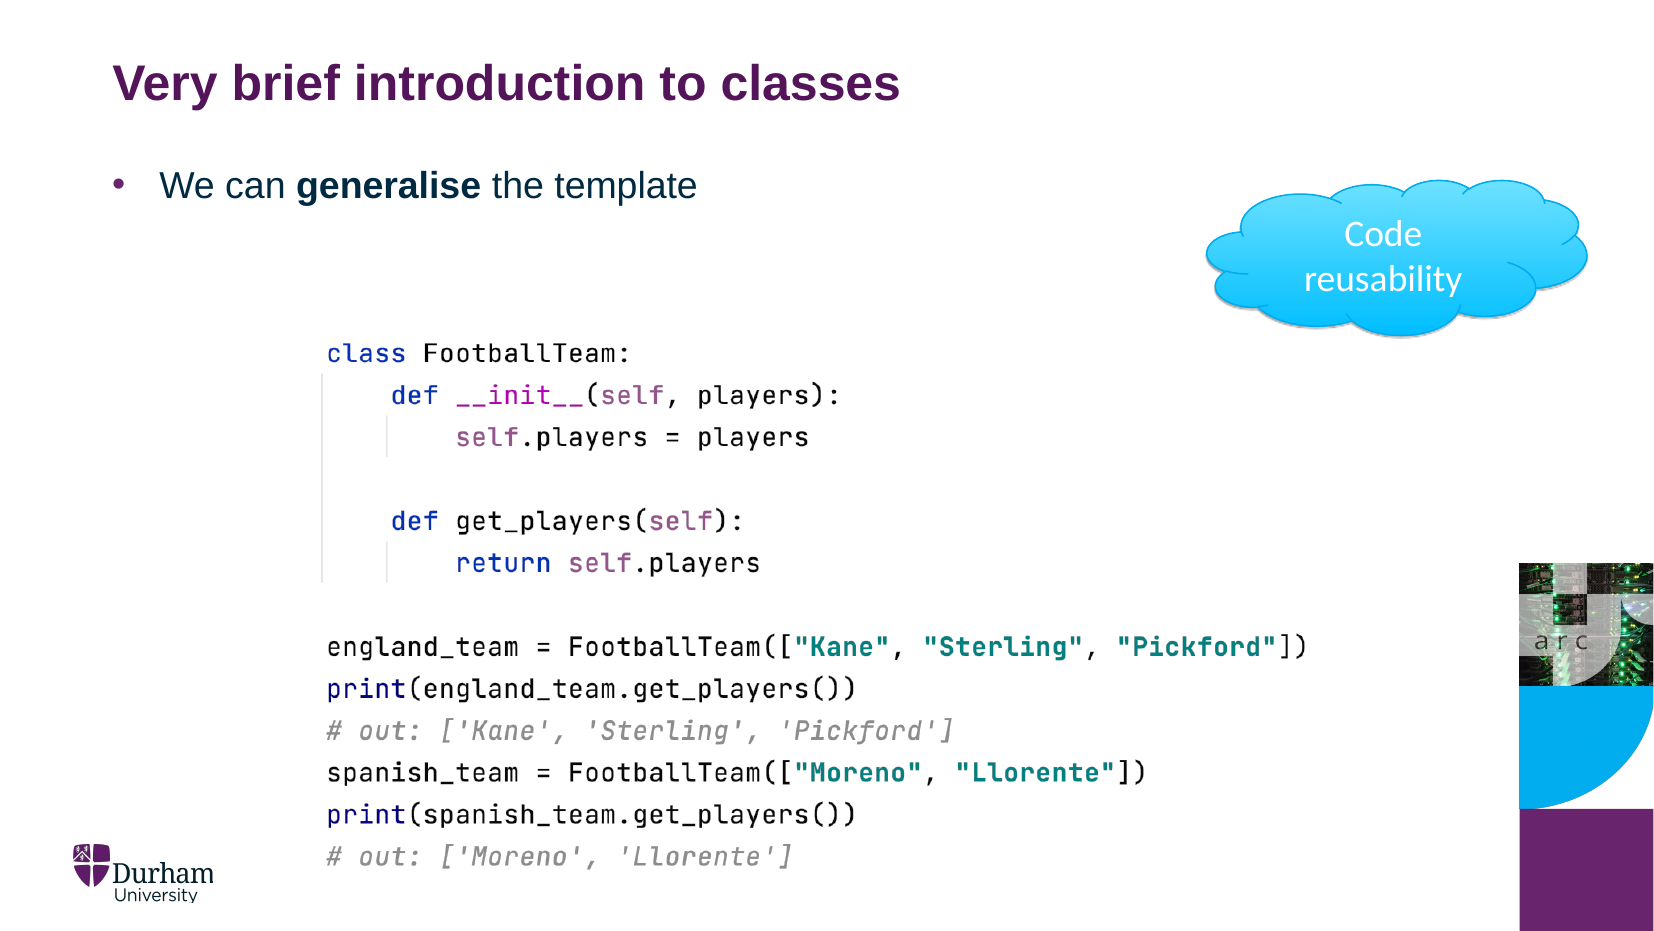

# Very brief introduction to classes
We can generalise the template
Code reusability